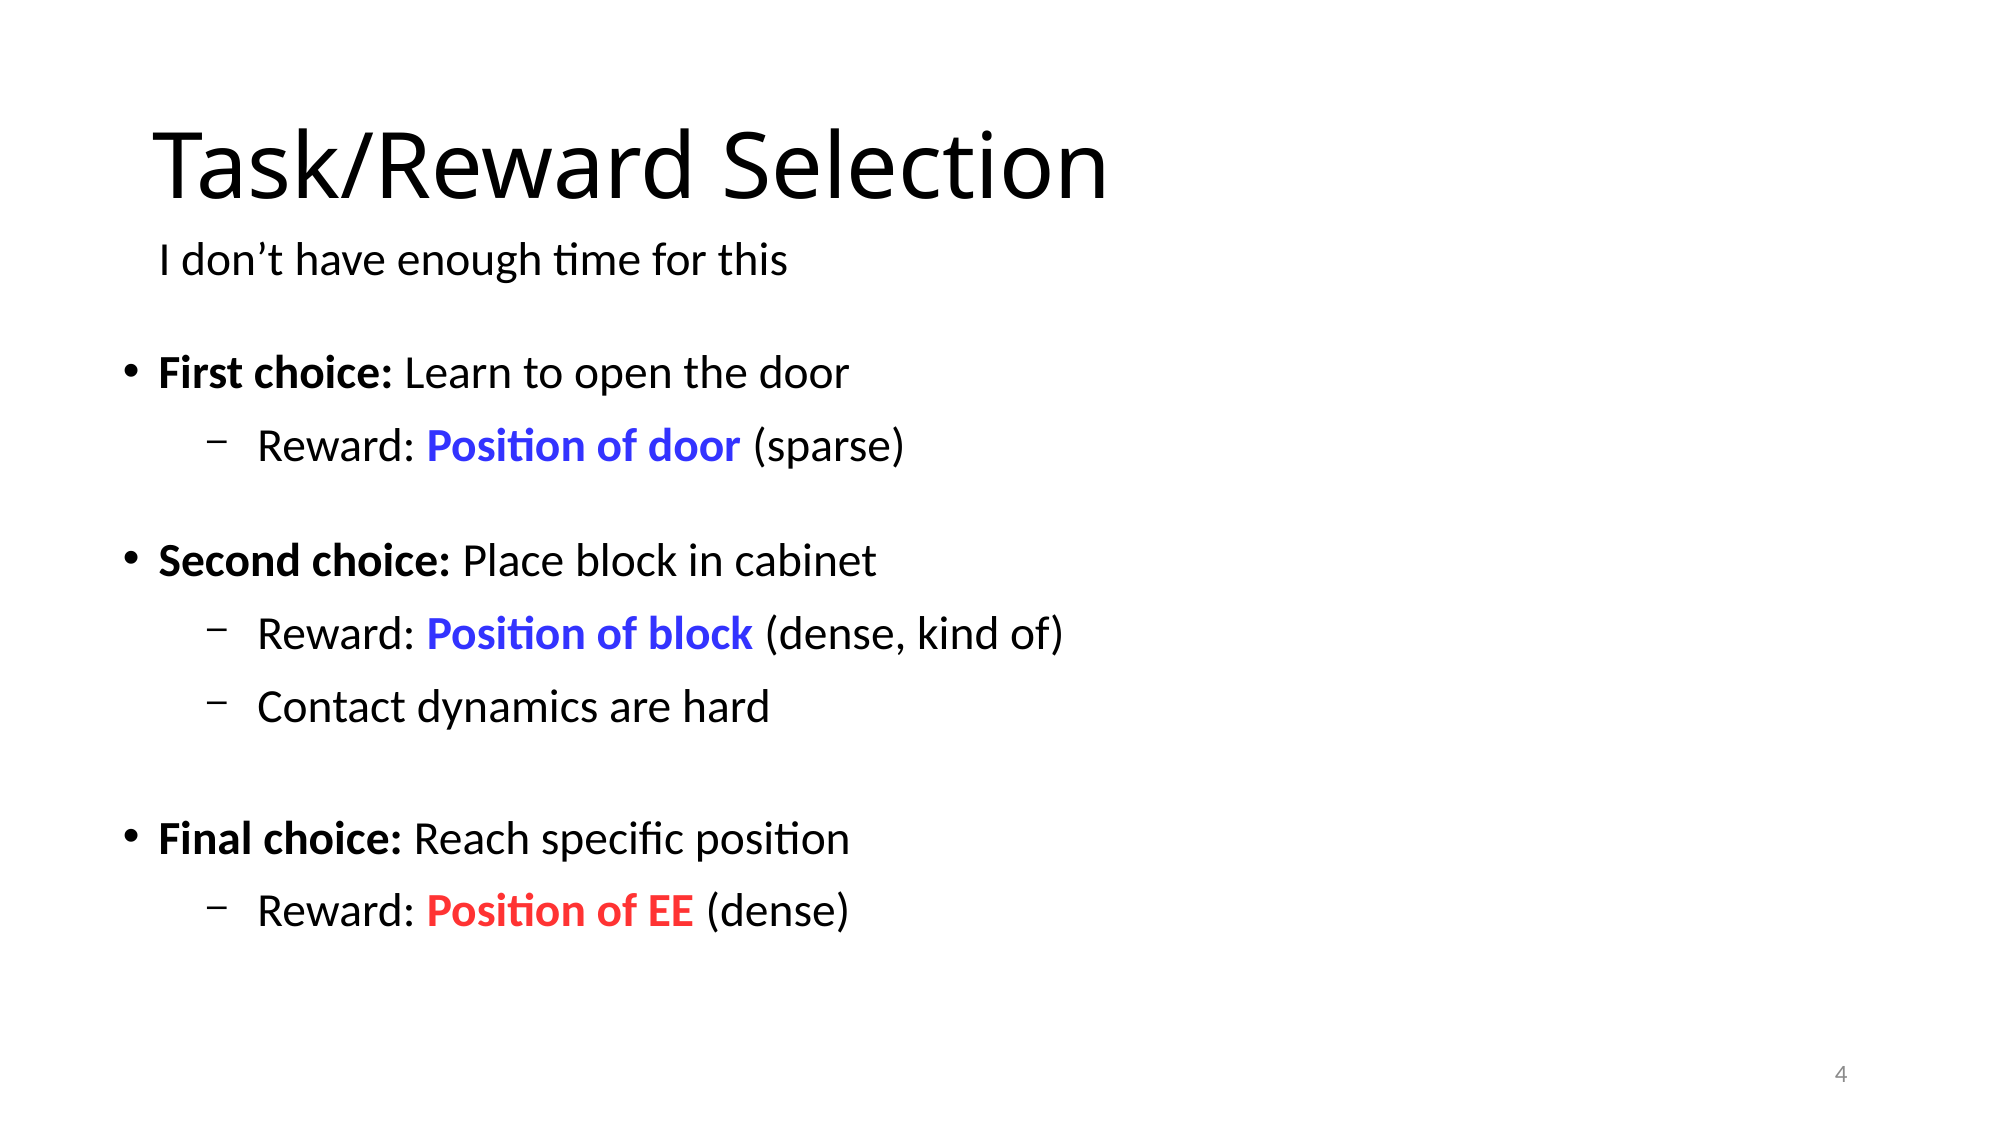

Task/Reward Selection
# I don’t have enough time for this
First choice: Learn to open the door
Reward: Position of door (sparse)
Second choice: Place block in cabinet
Reward: Position of block (dense, kind of)
Contact dynamics are hard
Final choice: Reach specific position
Reward: Position of EE (dense)